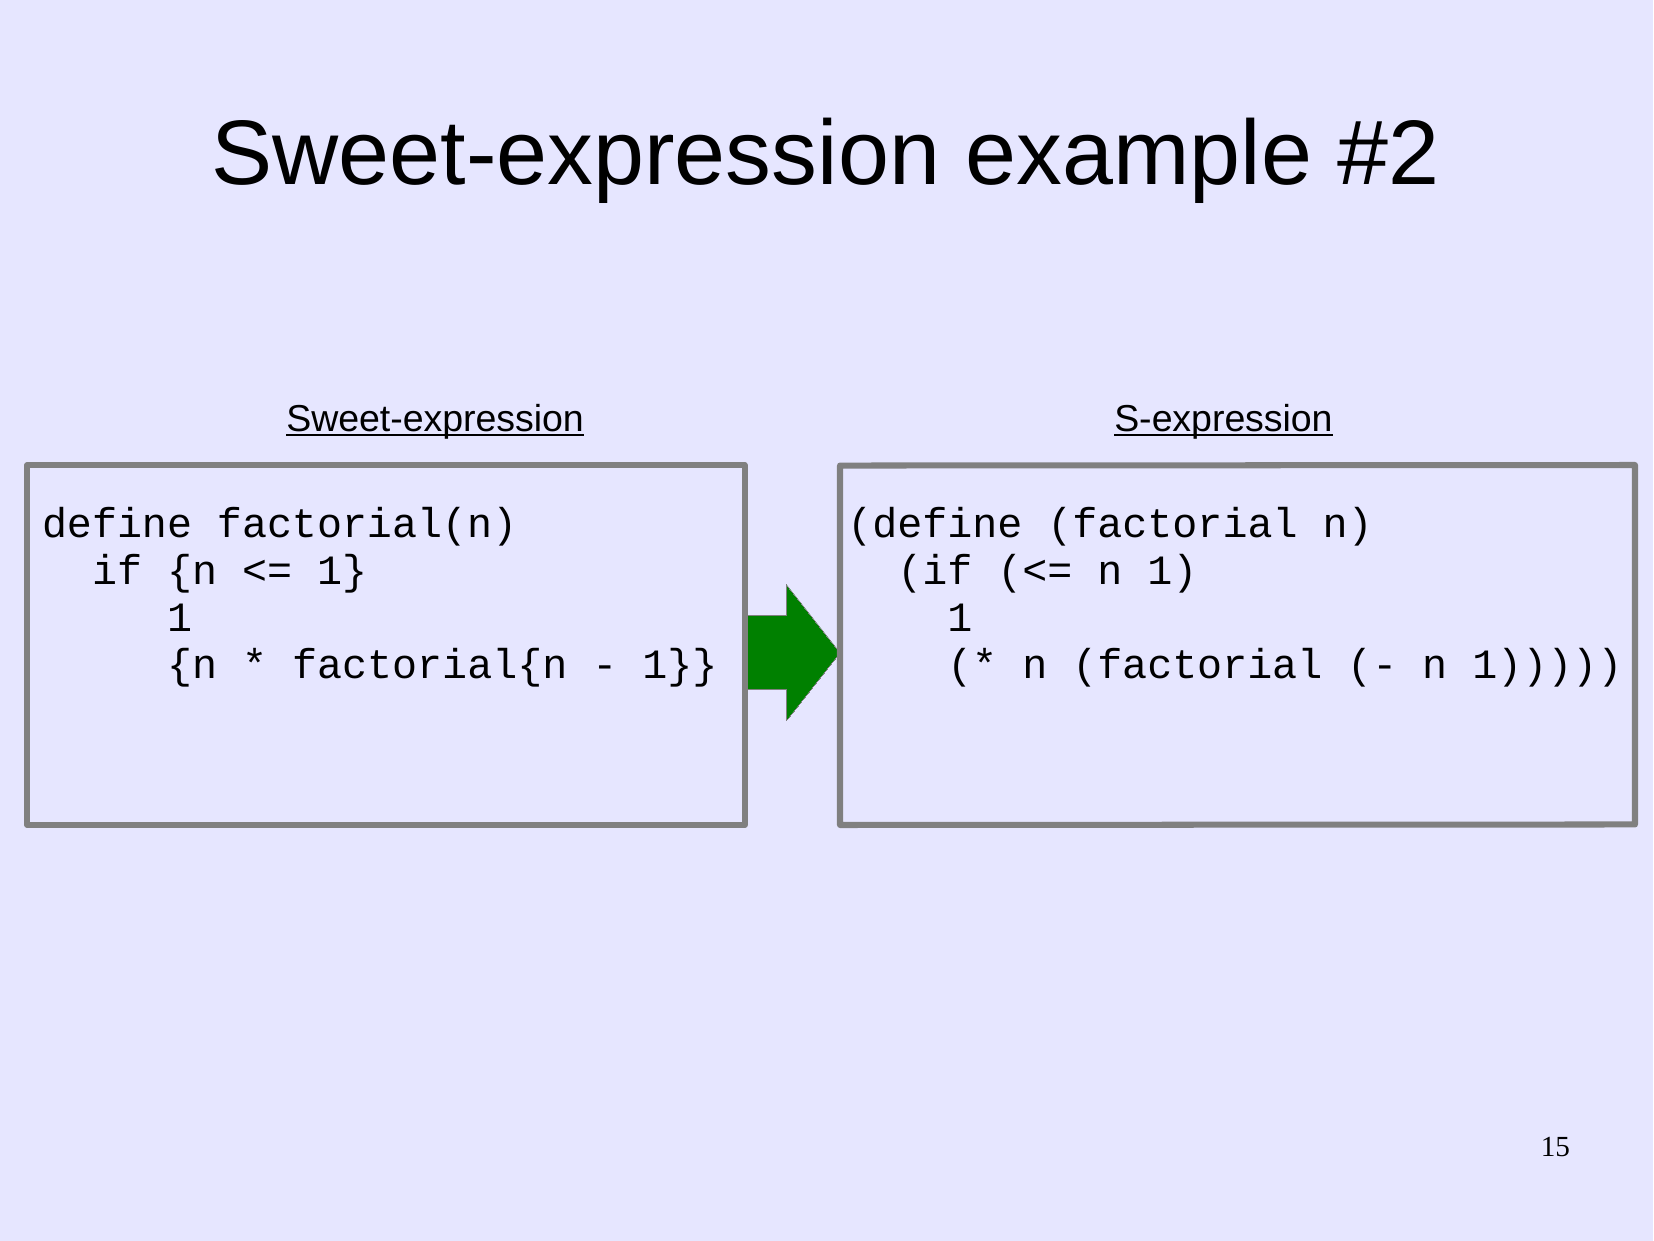

# Sweet-expression example #2
Sweet-expression
S-expression
(define (factorial n)
 (if (<= n 1)
 1
 (* n (factorial (- n 1)))))
define factorial(n)
 if {n <= 1}
 1
 {n * factorial{n - 1}}
15